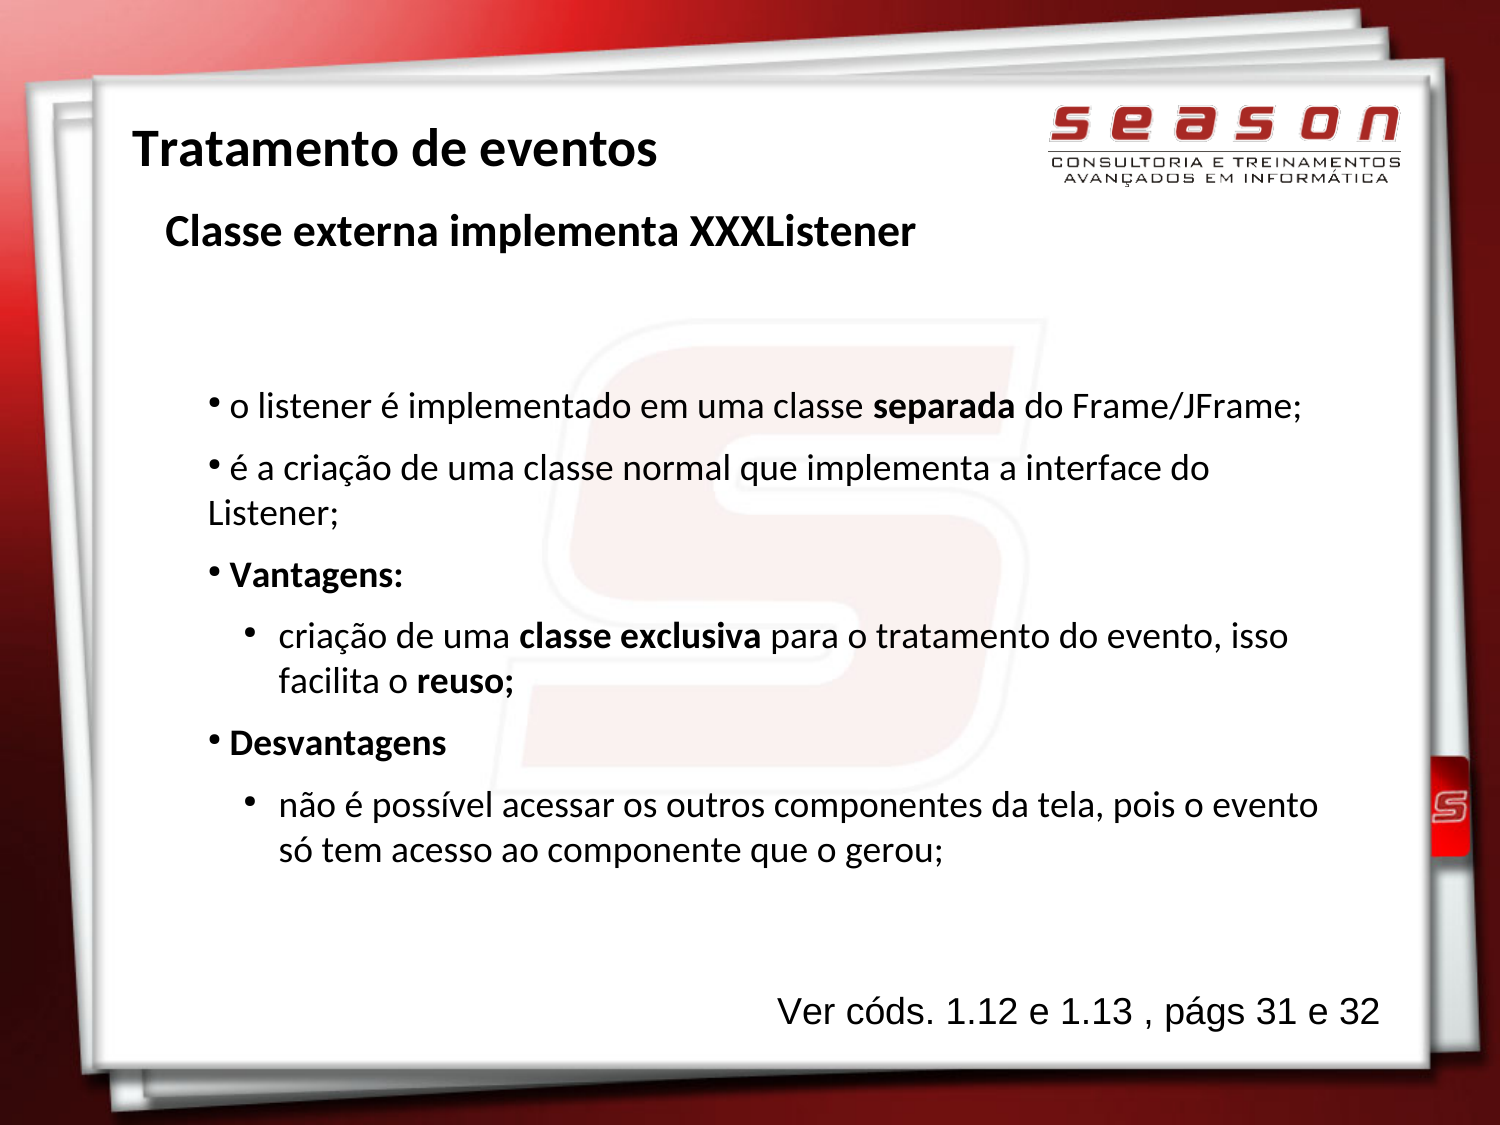

# Tratamento de eventos
Classe externa implementa XXXListener
 o listener é implementado em uma classe separada do Frame/JFrame;
 é a criação de uma classe normal que implementa a interface do Listener;
 Vantagens:
criação de uma classe exclusiva para o tratamento do evento, isso facilita o reuso;
 Desvantagens
não é possível acessar os outros componentes da tela, pois o evento só tem acesso ao componente que o gerou;
Ver códs. 1.12 e 1.13 , págs 31 e 32